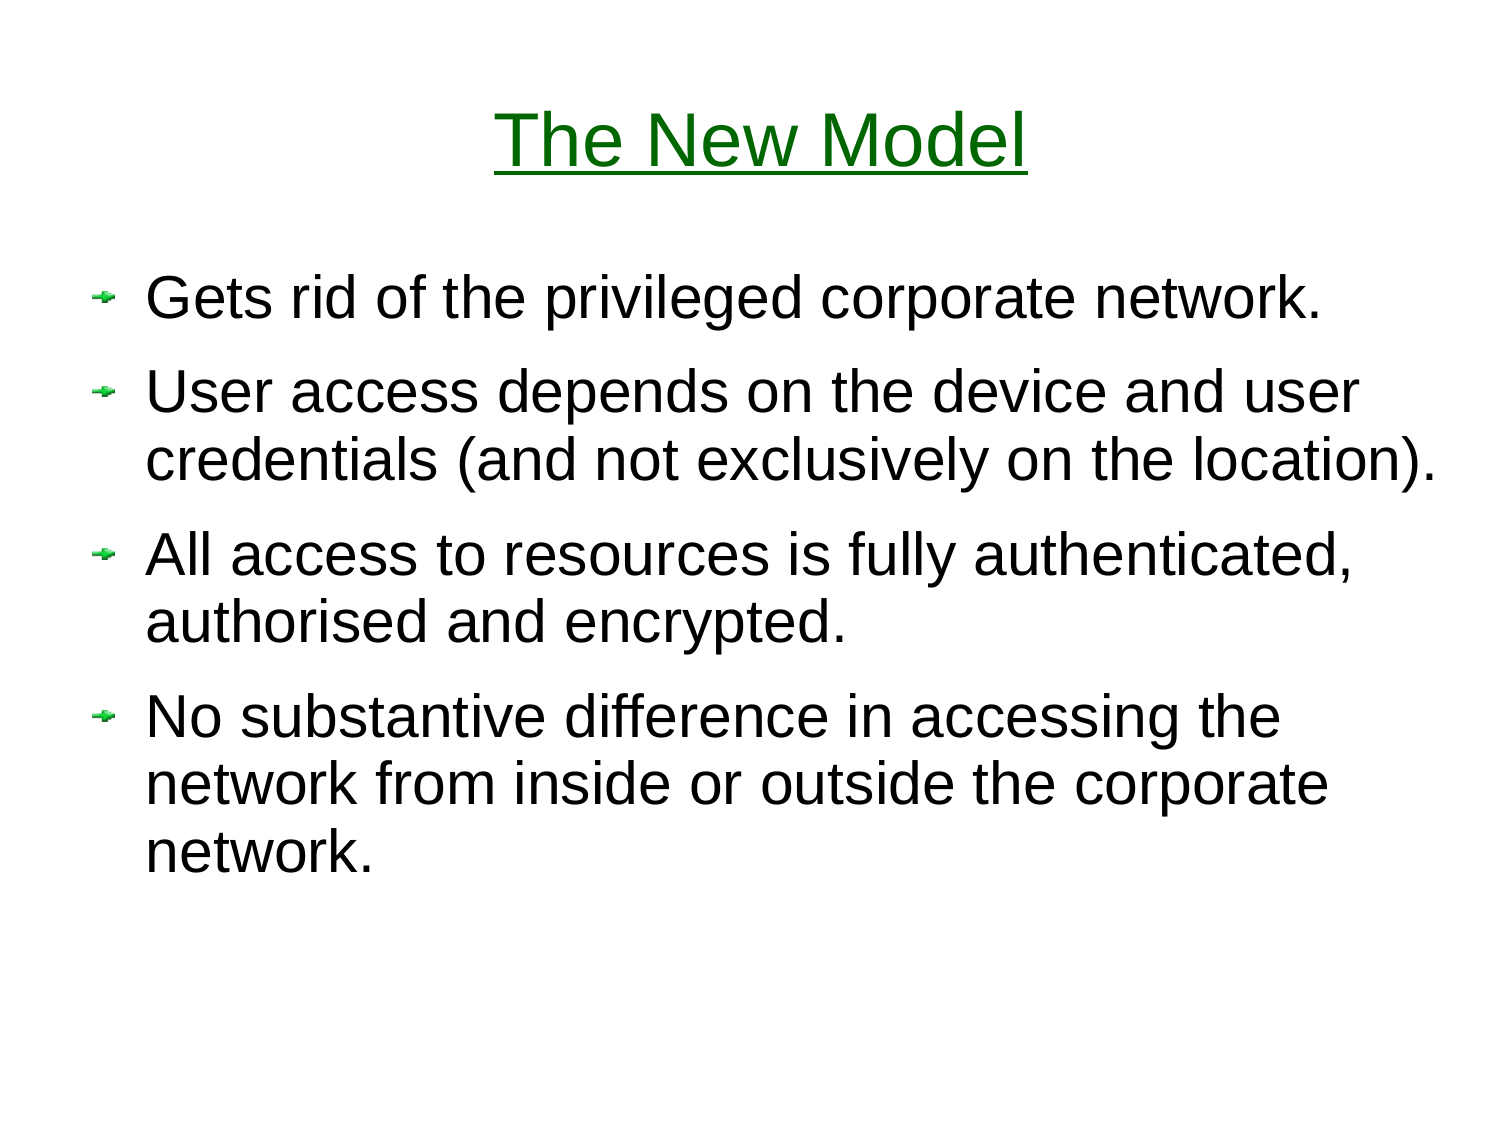

# The New Model
Gets rid of the privileged corporate network.
User access depends on the device and user credentials (and not exclusively on the location).
All access to resources is fully authenticated, authorised and encrypted.
No substantive difference in accessing the network from inside or outside the corporate network.